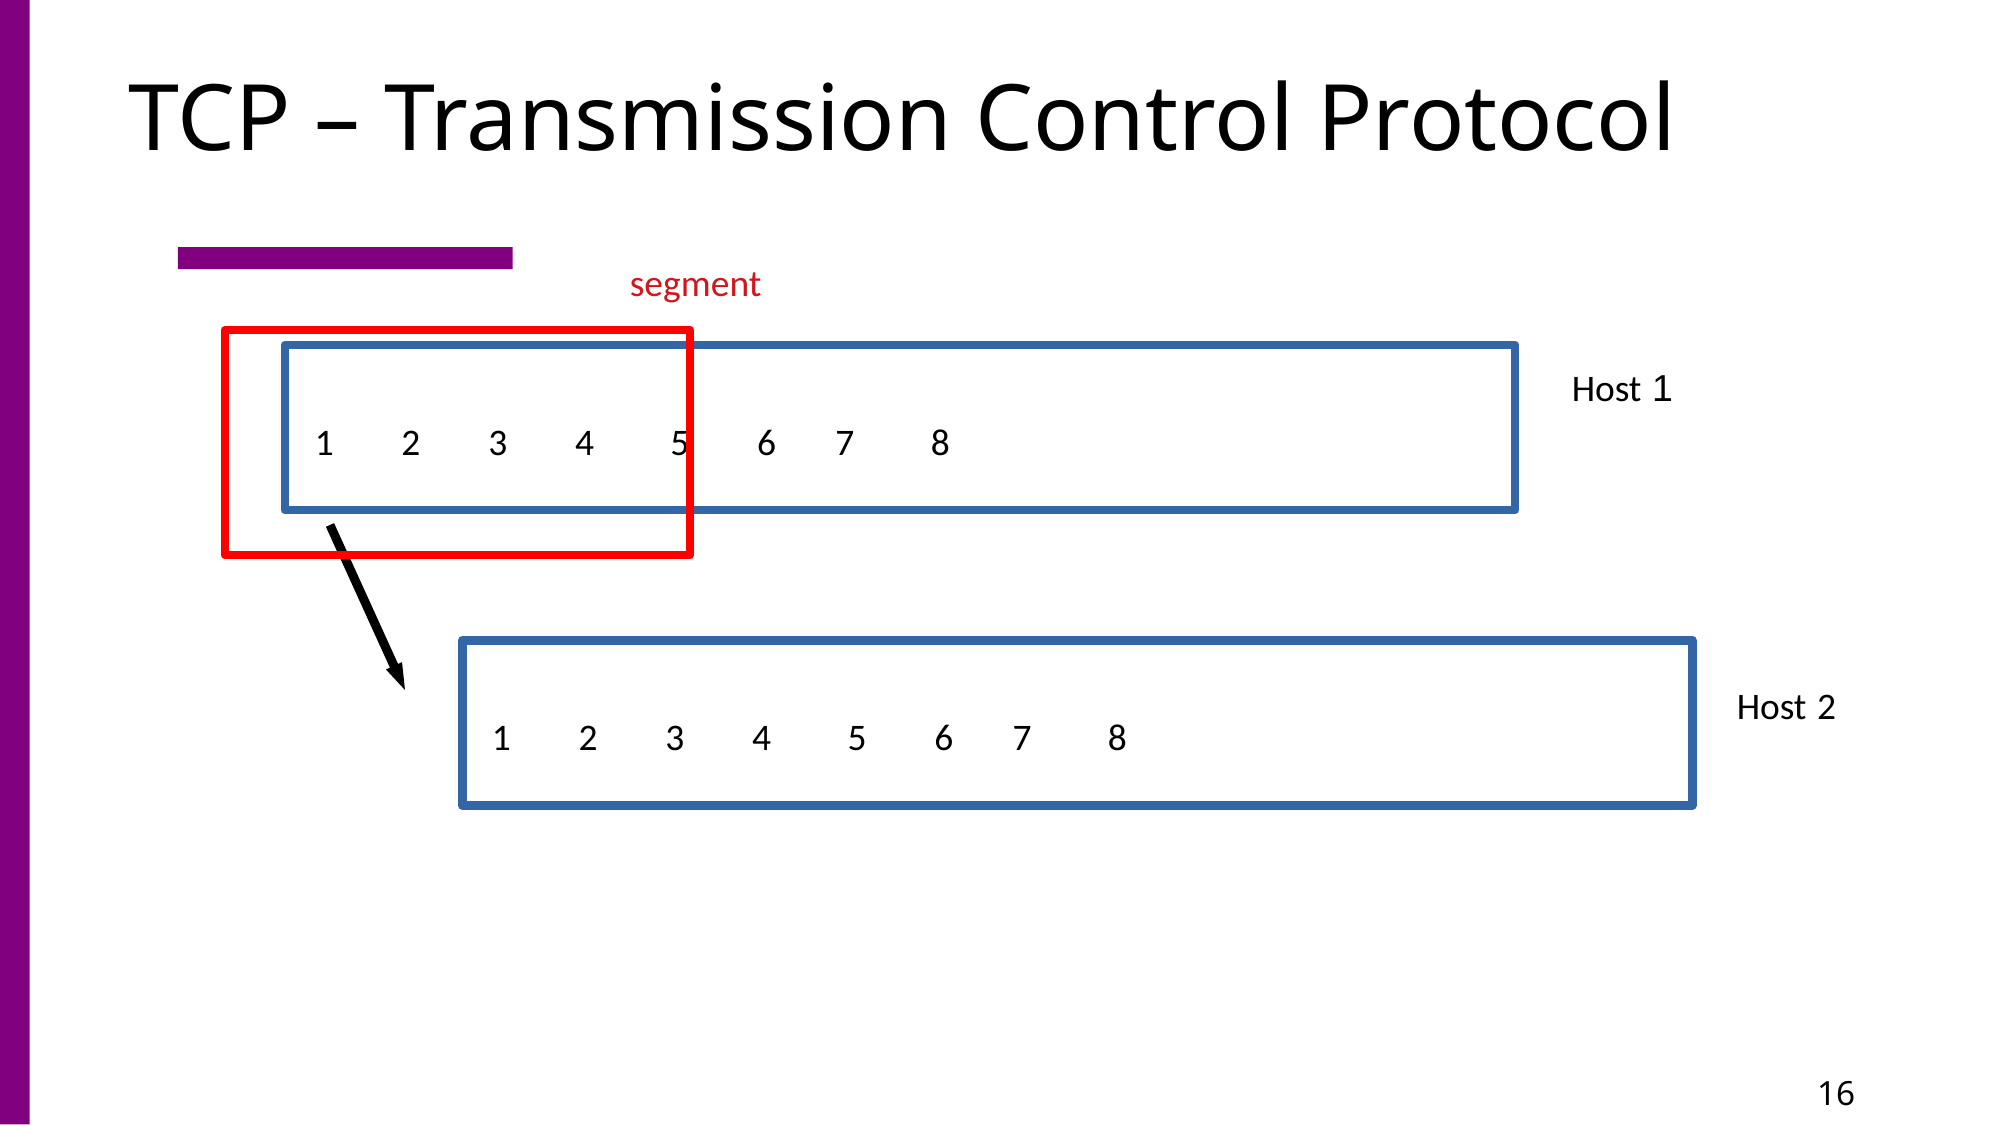

# TCP – Transmission Control Protocol
segment
Host 1
1 2 3 4 5 6 7 8
Host 2
1 2 3 4 5 6 7 8